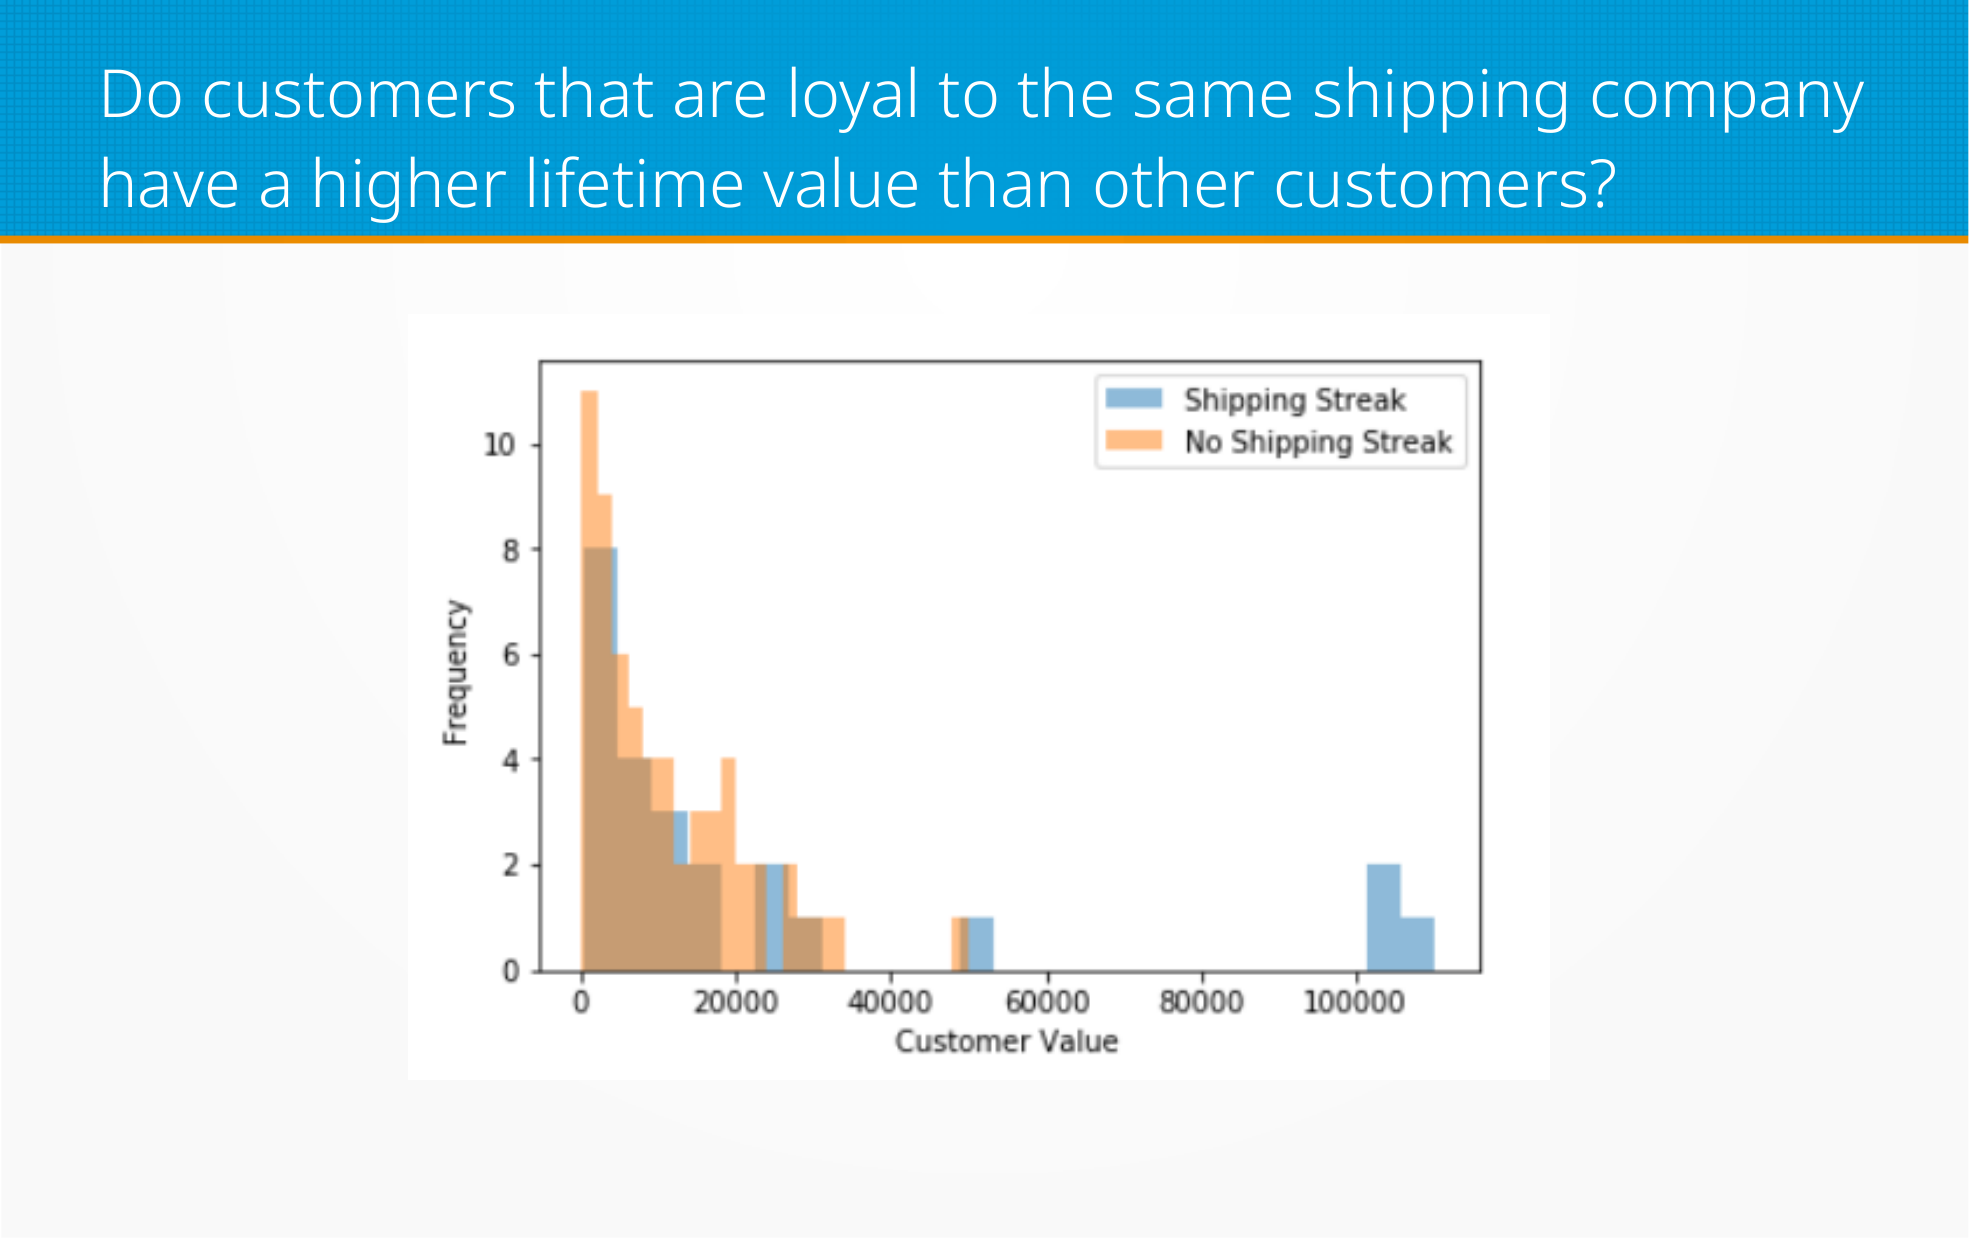

# Do customers that are loyal to the same shipping company have a higher lifetime value than other customers?